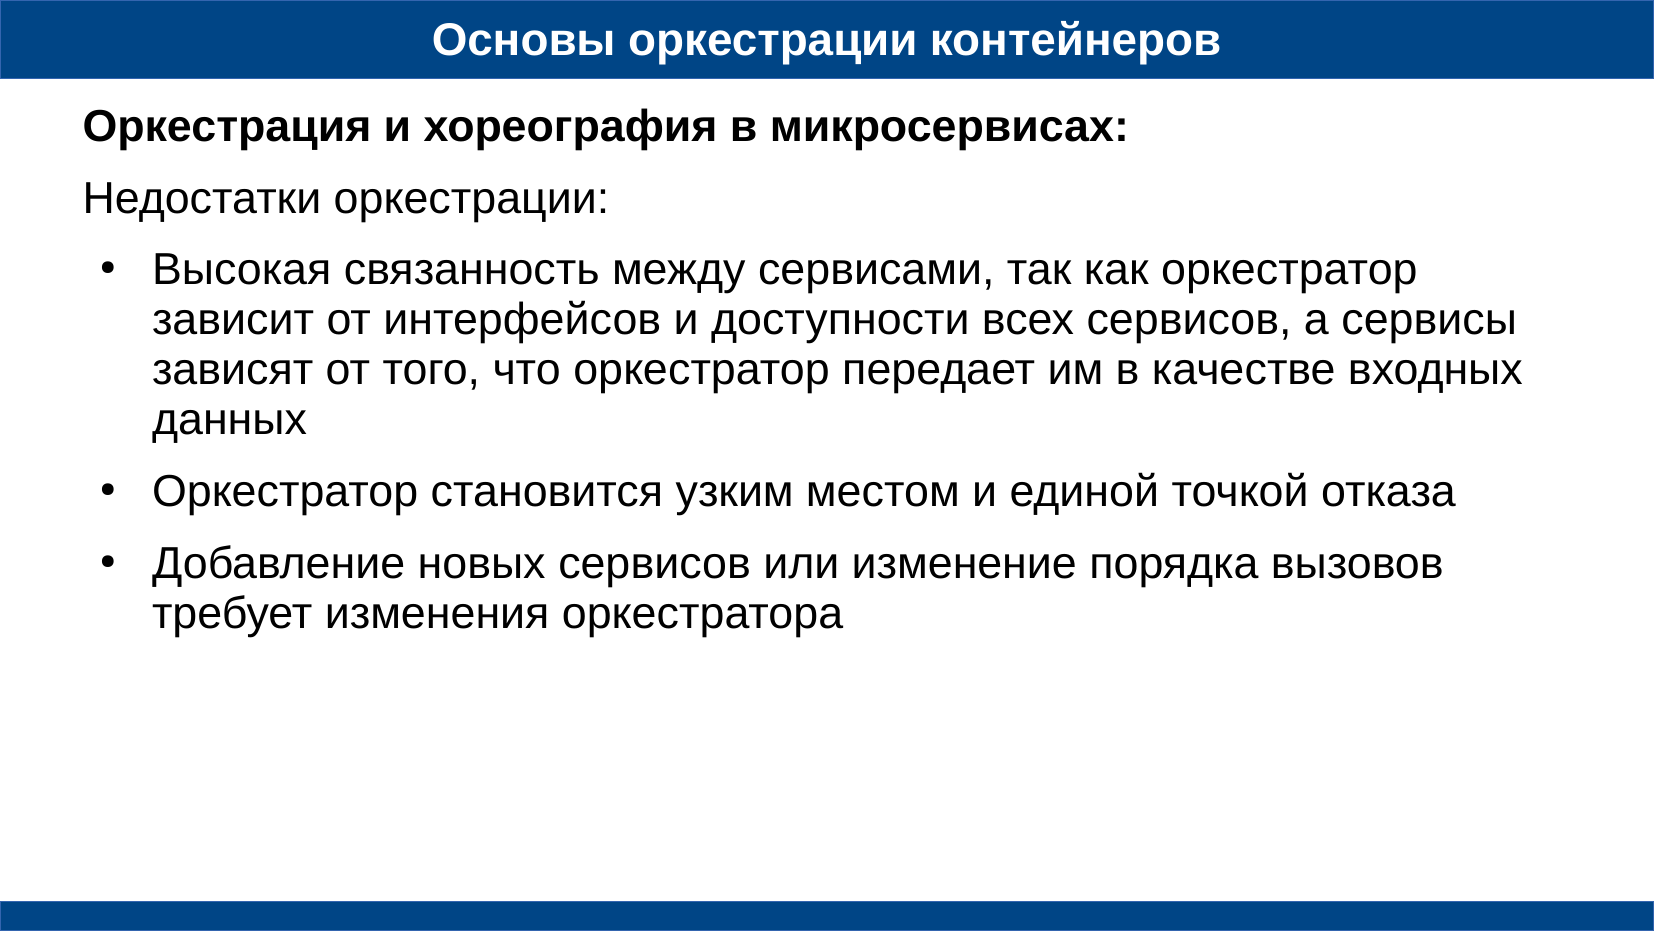

# Основы оркестрации контейнеров
Оркестрация и хореография в микросервисах:
Недостатки оркестрации:
Высокая связанность между сервисами, так как оркестратор зависит от интерфейсов и доступности всех сервисов, а сервисы зависят от того, что оркестратор передает им в качестве входных данных
Оркестратор становится узким местом и единой точкой отказа
Добавление новых сервисов или изменение порядка вызовов требует изменения оркестратора